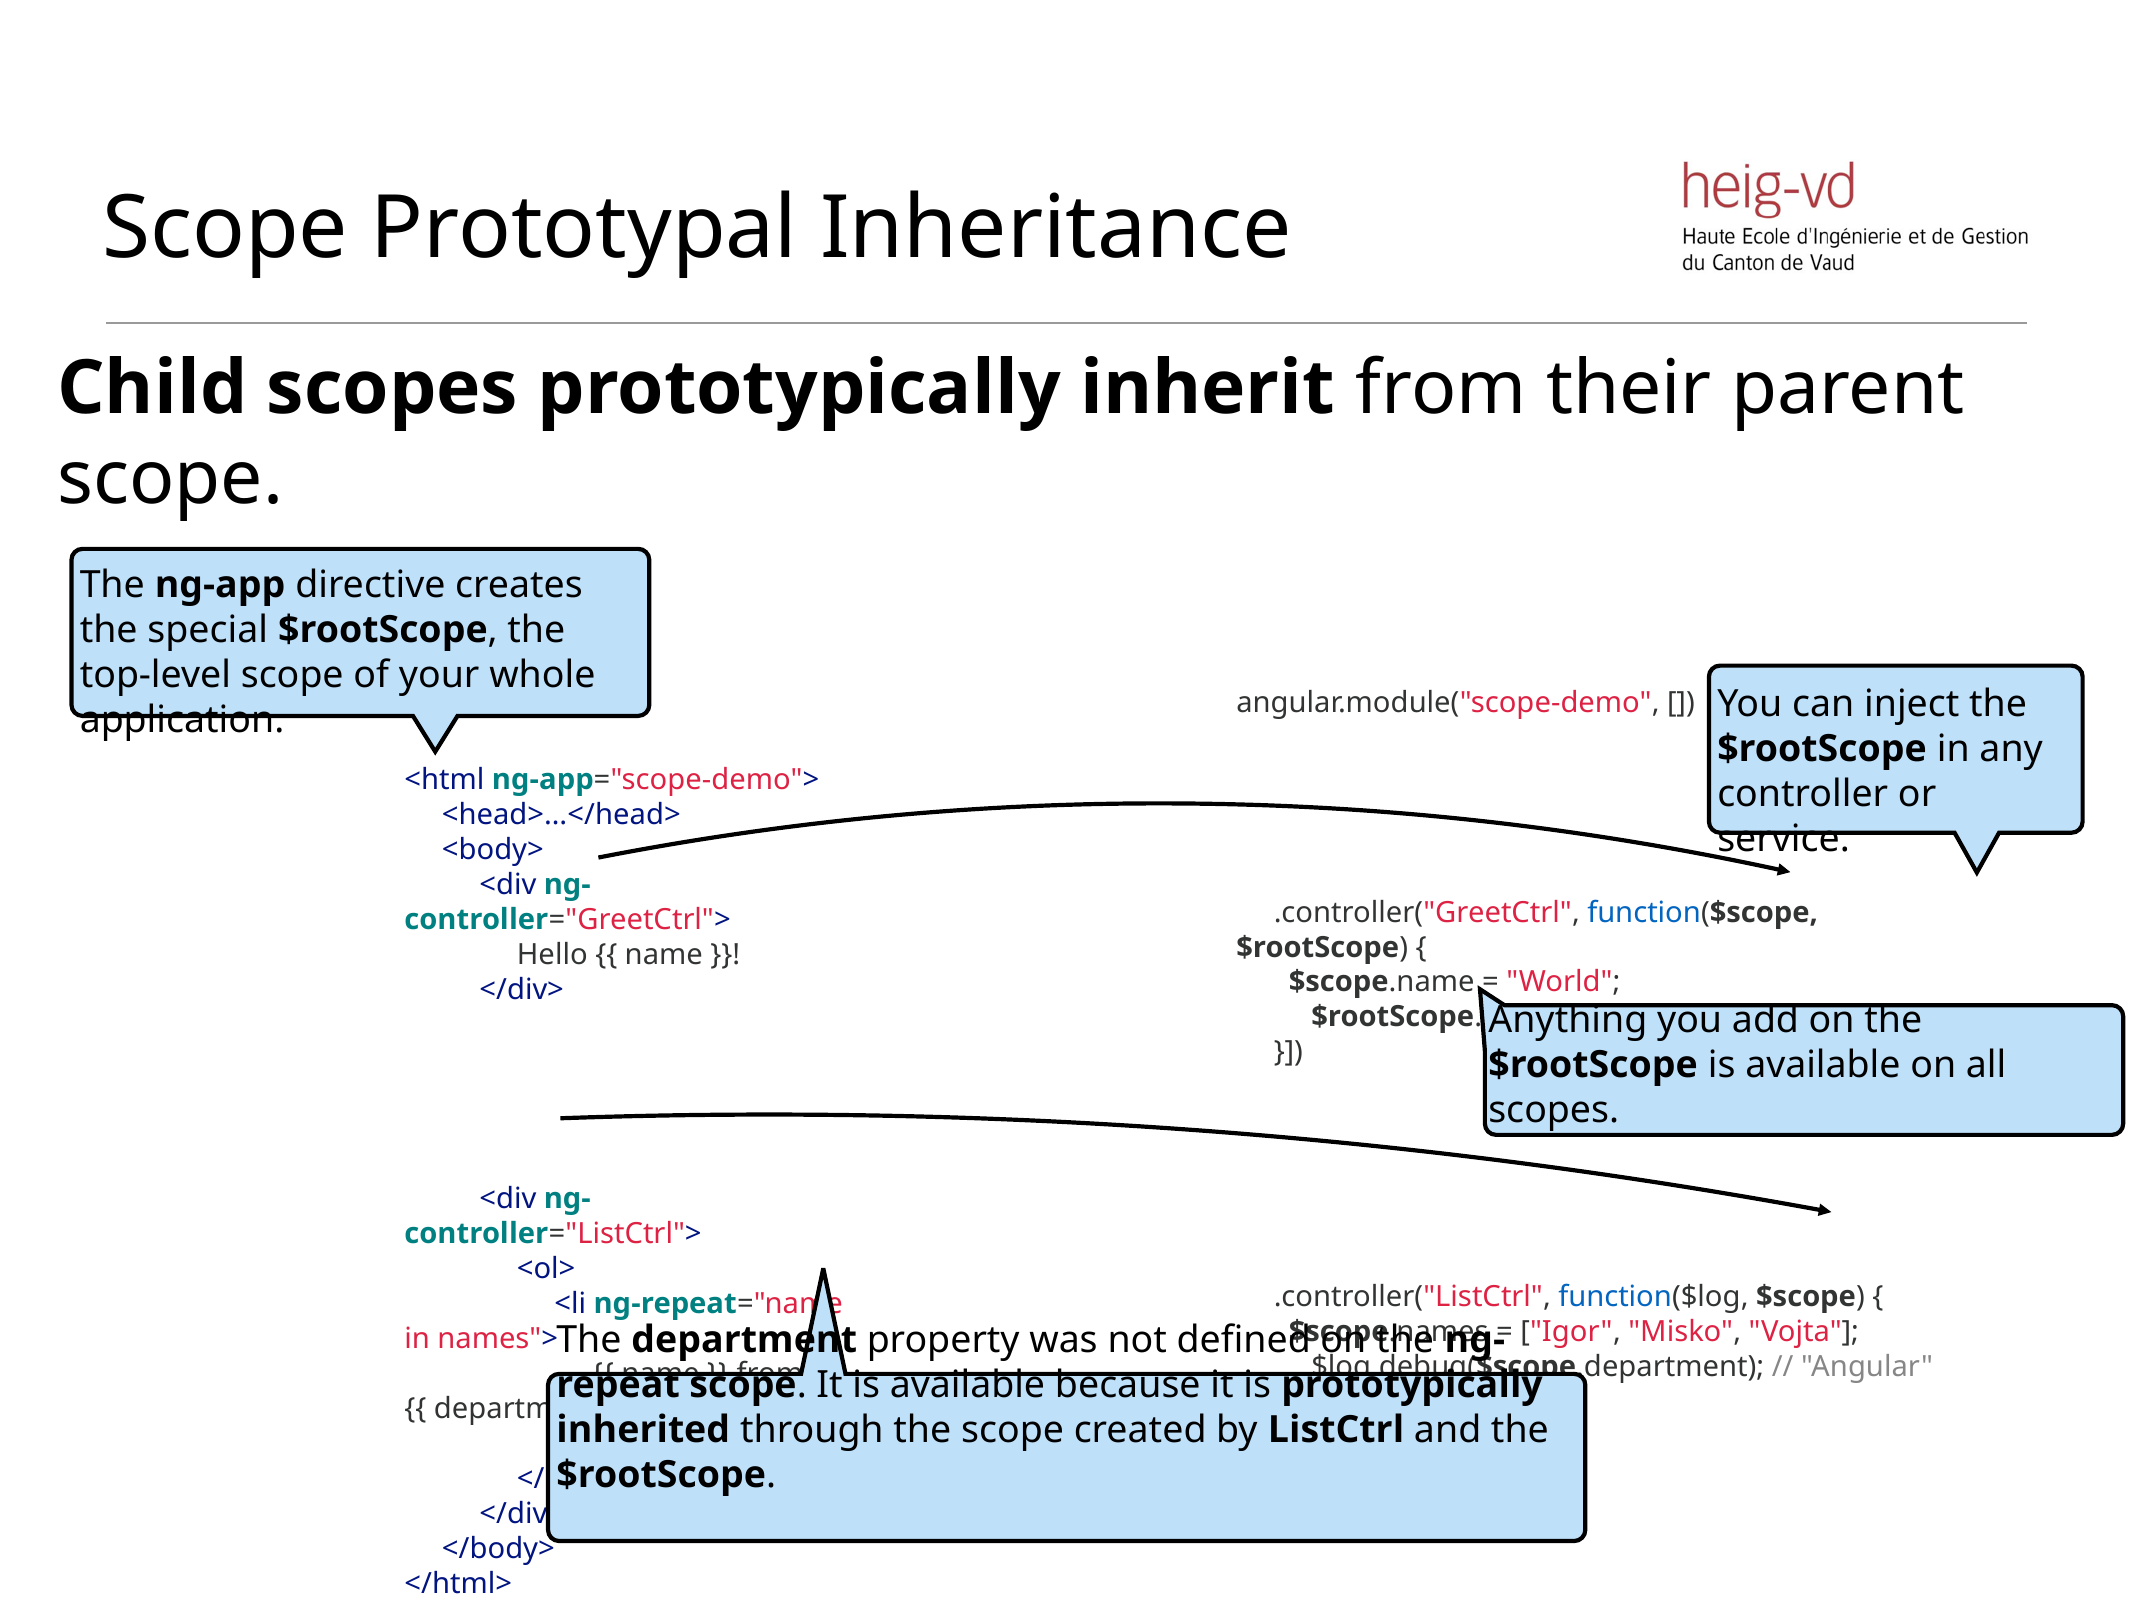

# Scope Prototypal Inheritance
Child scopes prototypically inherit from their parent scope.
The ng-app directive creates the special $rootScope, the top-level scope of your whole application.
You can inject the $rootScope in any controller or service.
angular.module("scope-demo", [])
.controller("GreetCtrl", function($scope, $rootScope) {
 $scope.name = "World";
$rootScope.department = "Angular";
}])
.controller("ListCtrl", function($log, $scope) {
 $scope.names = ["Igor", "Misko", "Vojta"];
$log.debug($scope.department); // "Angular"
});
<html ng-app="scope-demo">
<head>…</head>
<body>
<div ng-controller="GreetCtrl">
Hello {{ name }}!
</div>
<div ng-controller="ListCtrl">
<ol>
<li ng-repeat="name in names">
{{ name }} from {{ department }}
</li>
</ol>
</div>
</body>
</html>
Anything you add on the $rootScope is available on all scopes.
The department property was not defined on the ng-repeat scope. It is available because it is prototypically inherited through the scope created by ListCtrl and the $rootScope.